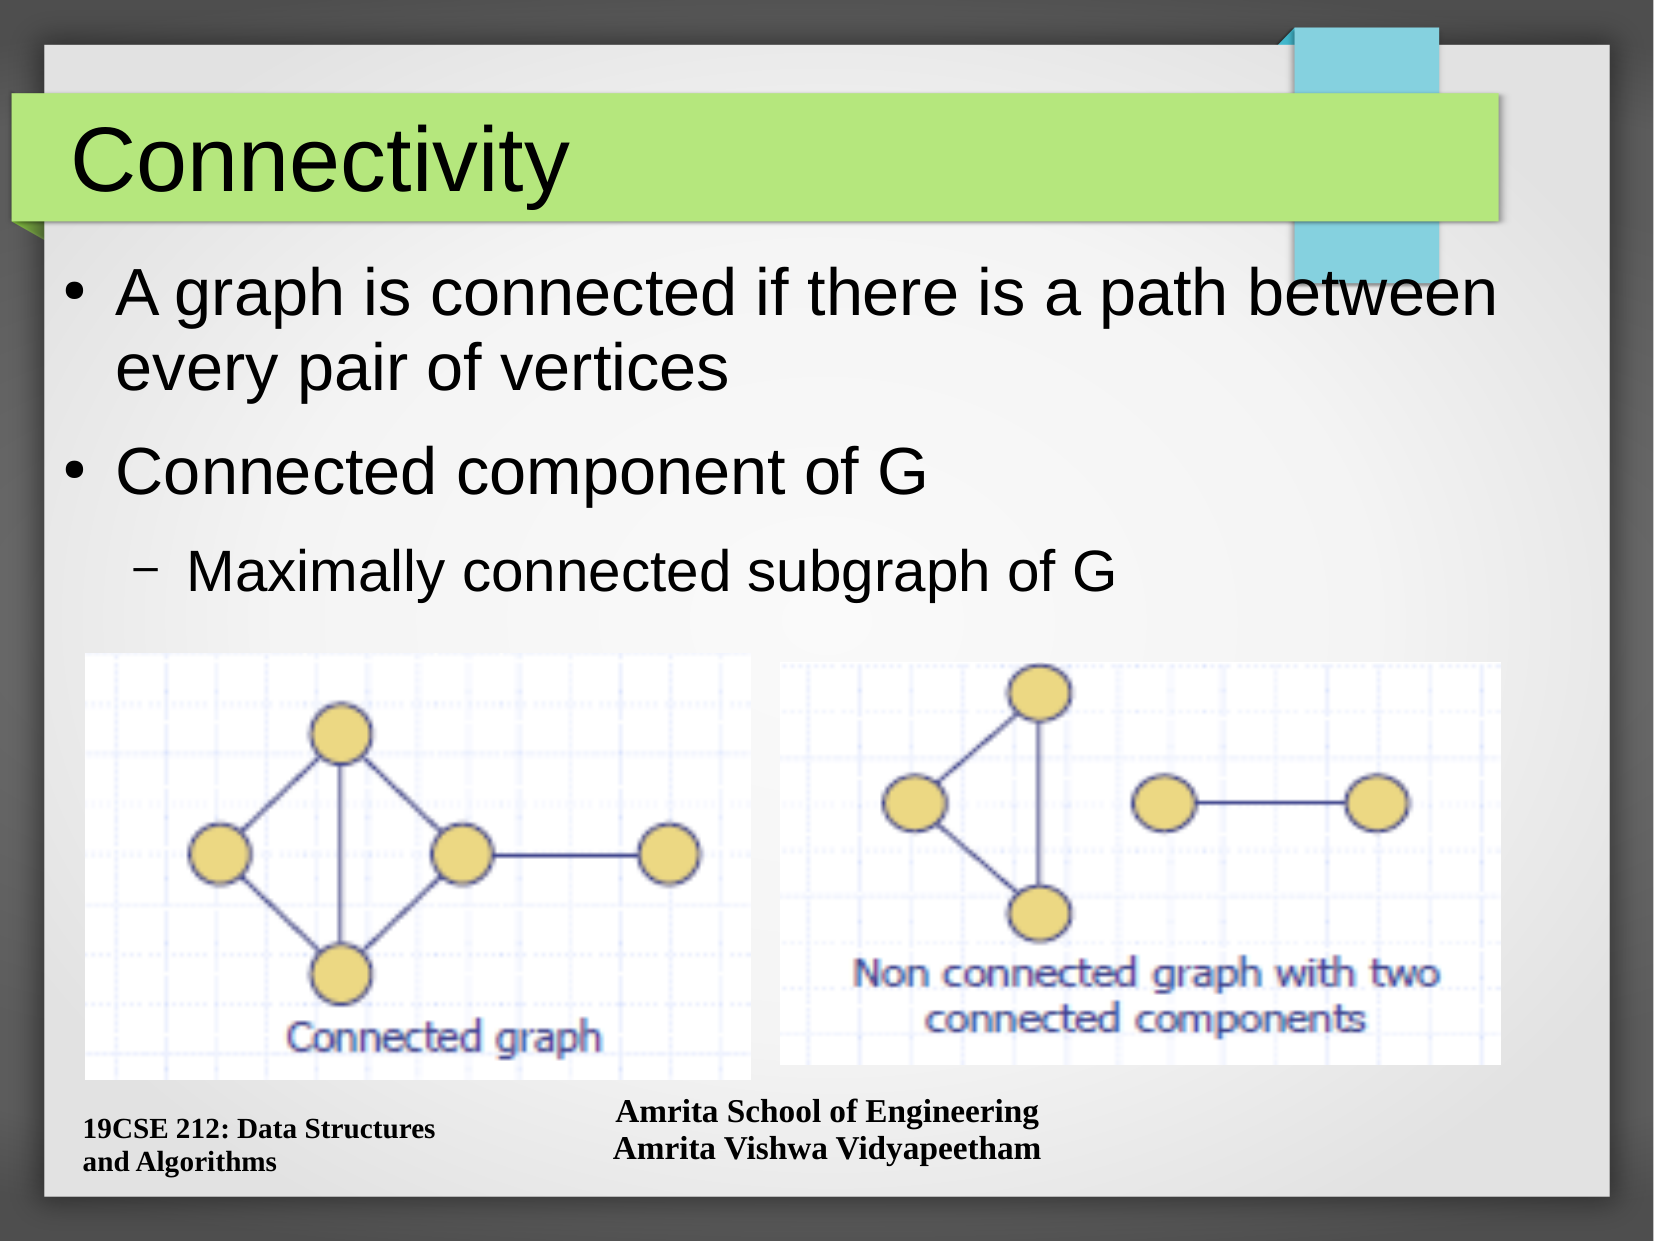

# Connectivity
A graph is connected if there is a path between every pair of vertices
Connected component of G
Maximally connected subgraph of G